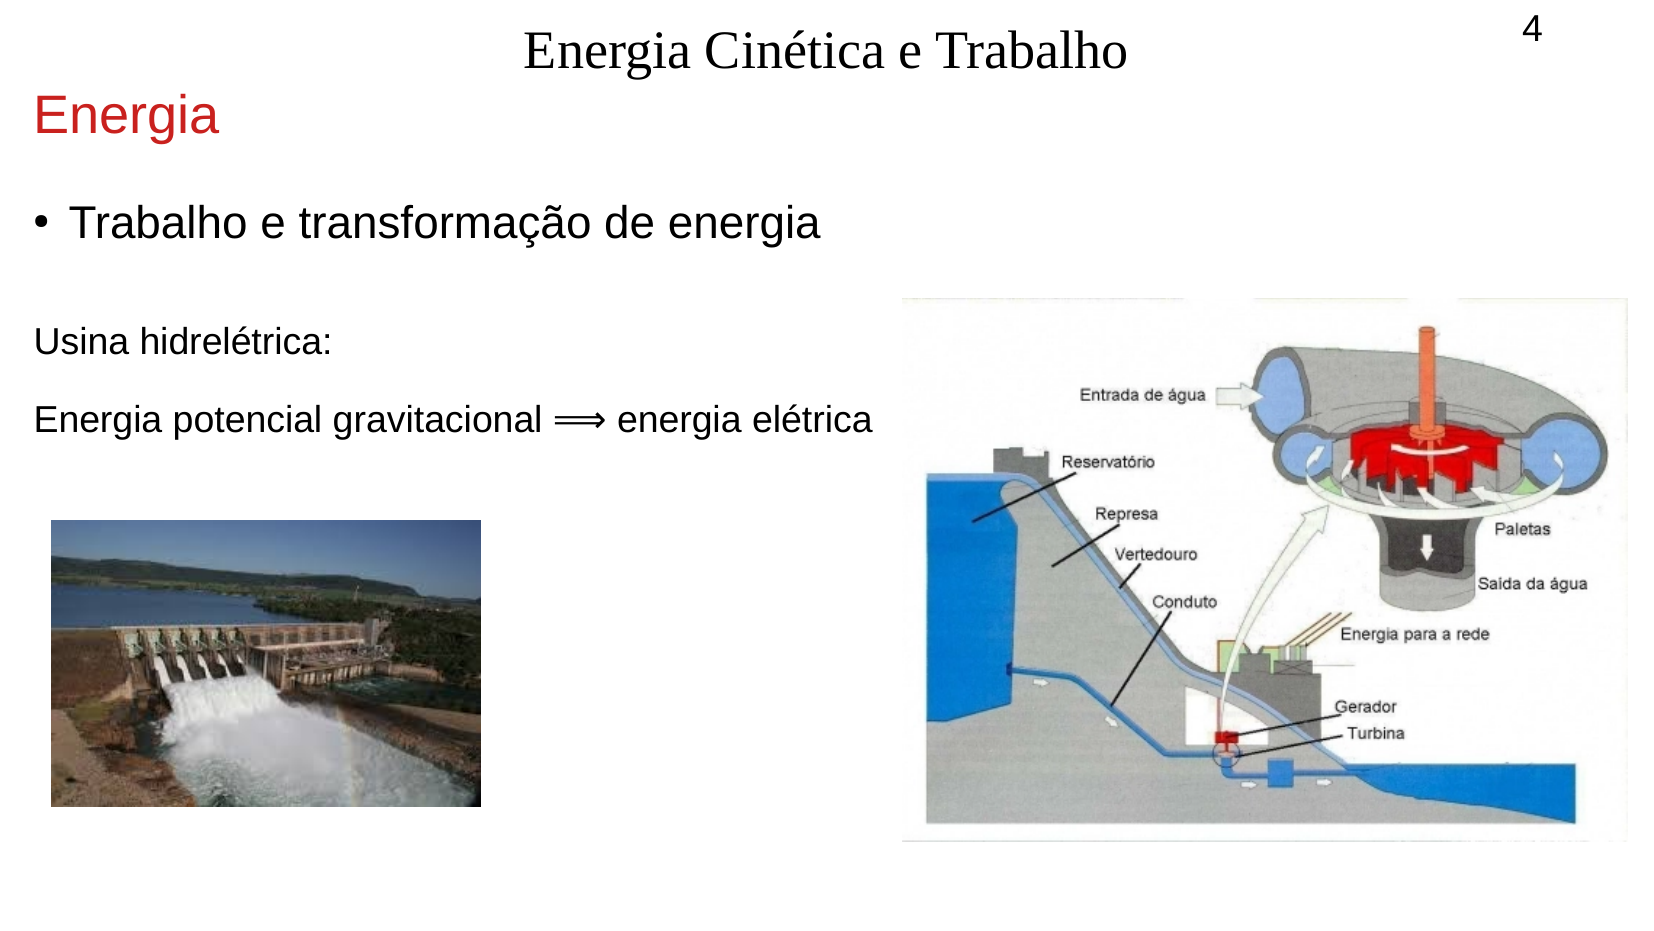

Energia Cinética e Trabalho
Energia
Trabalho e transformação de energia
Usina hidrelétrica:
Energia potencial gravitacional ⟹ energia elétrica